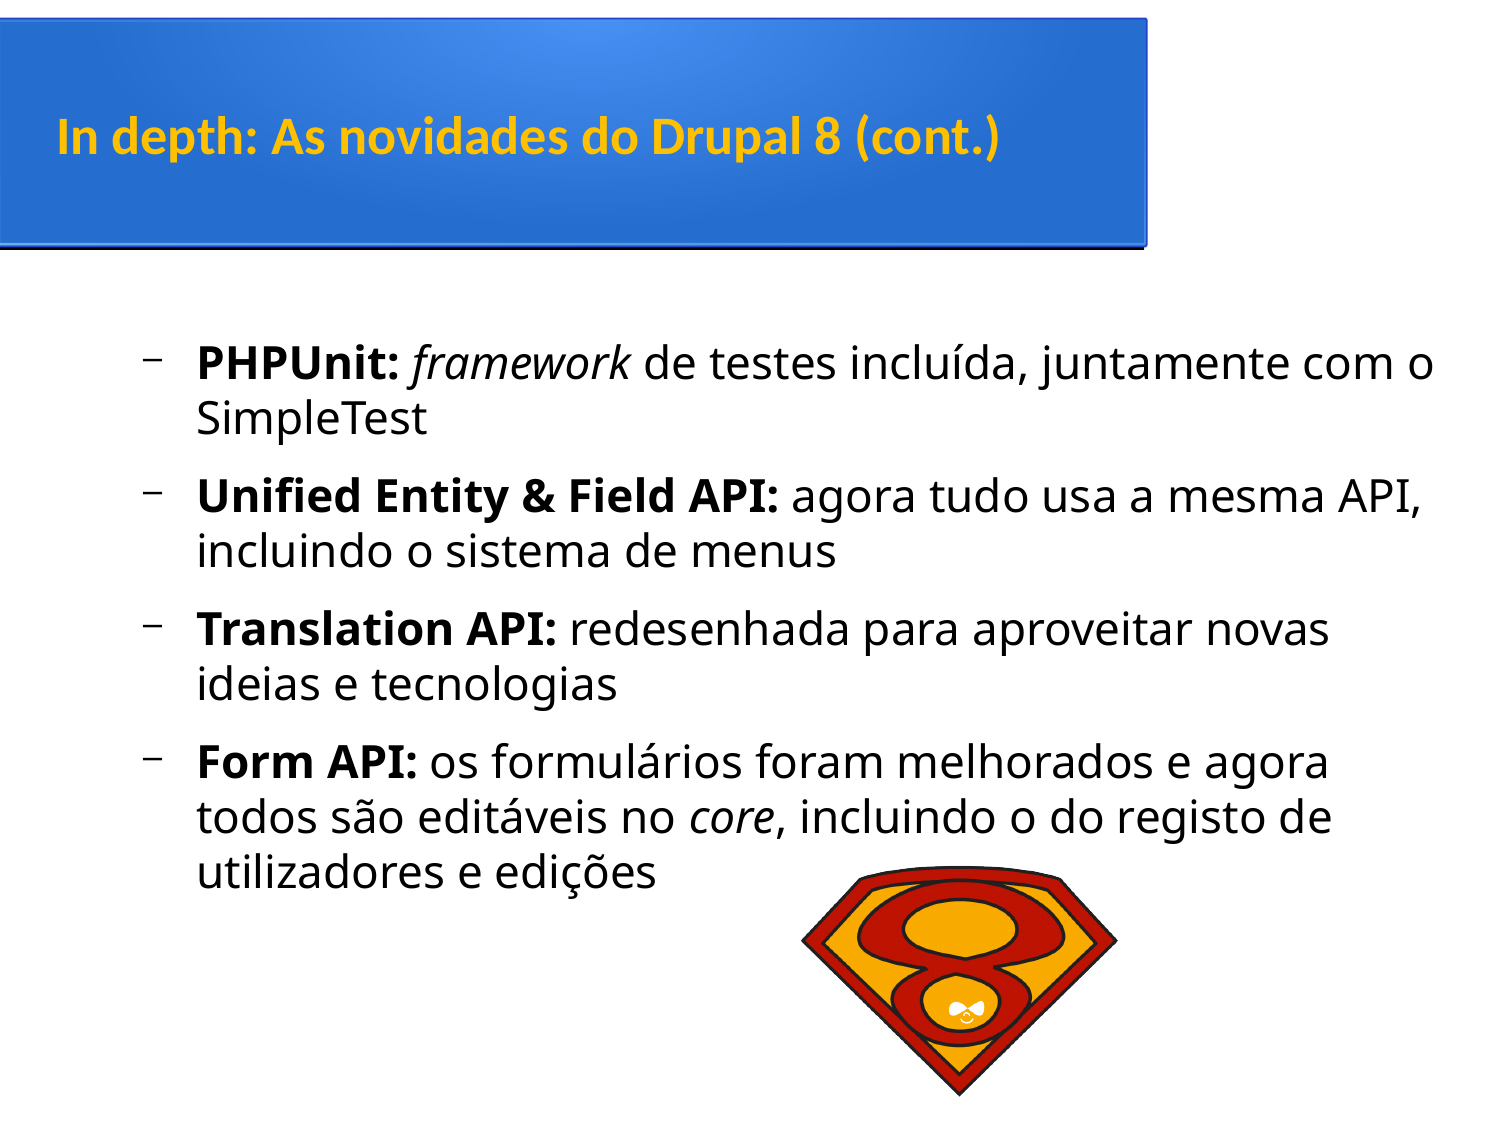

# In depth: As novidades do Drupal 8 (cont.)
PHPUnit: framework de testes incluída, juntamente com o SimpleTest
Unified Entity & Field API: agora tudo usa a mesma API, incluindo o sistema de menus
Translation API: redesenhada para aproveitar novas ideias e tecnologias
Form API: os formulários foram melhorados e agora todos são editáveis no core, incluindo o do registo de utilizadores e edições